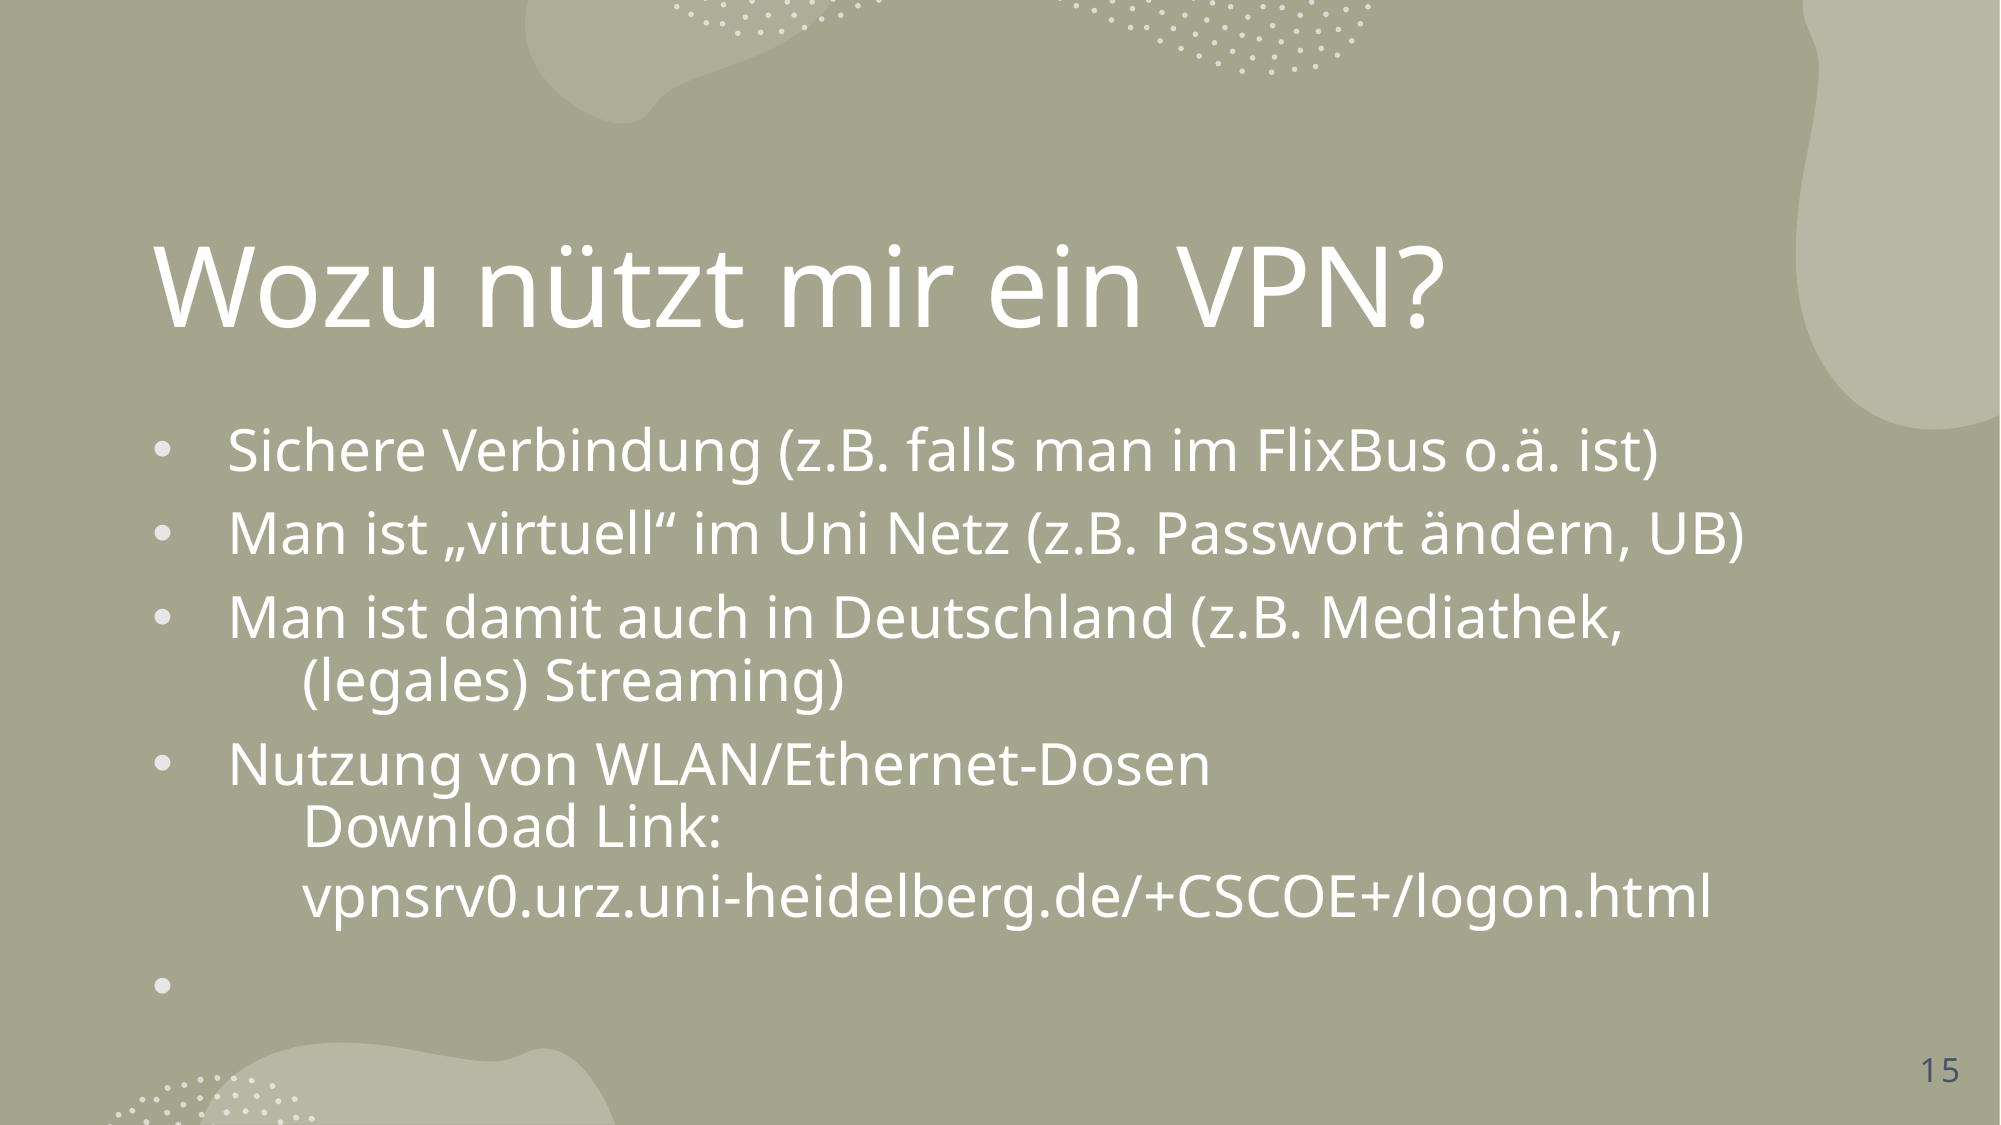

# Wozu nützt mir ein VPN?
Sichere Verbindung (z.B. falls man im FlixBus o.ä. ist)
Man ist „virtuell“ im Uni Netz (z.B. Passwort ändern, UB)
Man ist damit auch in Deutschland (z.B. Mediathek, (legales) Streaming)
Nutzung von WLAN/Ethernet-Dosen
Download Link: vpnsrv0.urz.uni-heidelberg.de/+CSCOE+/logon.html